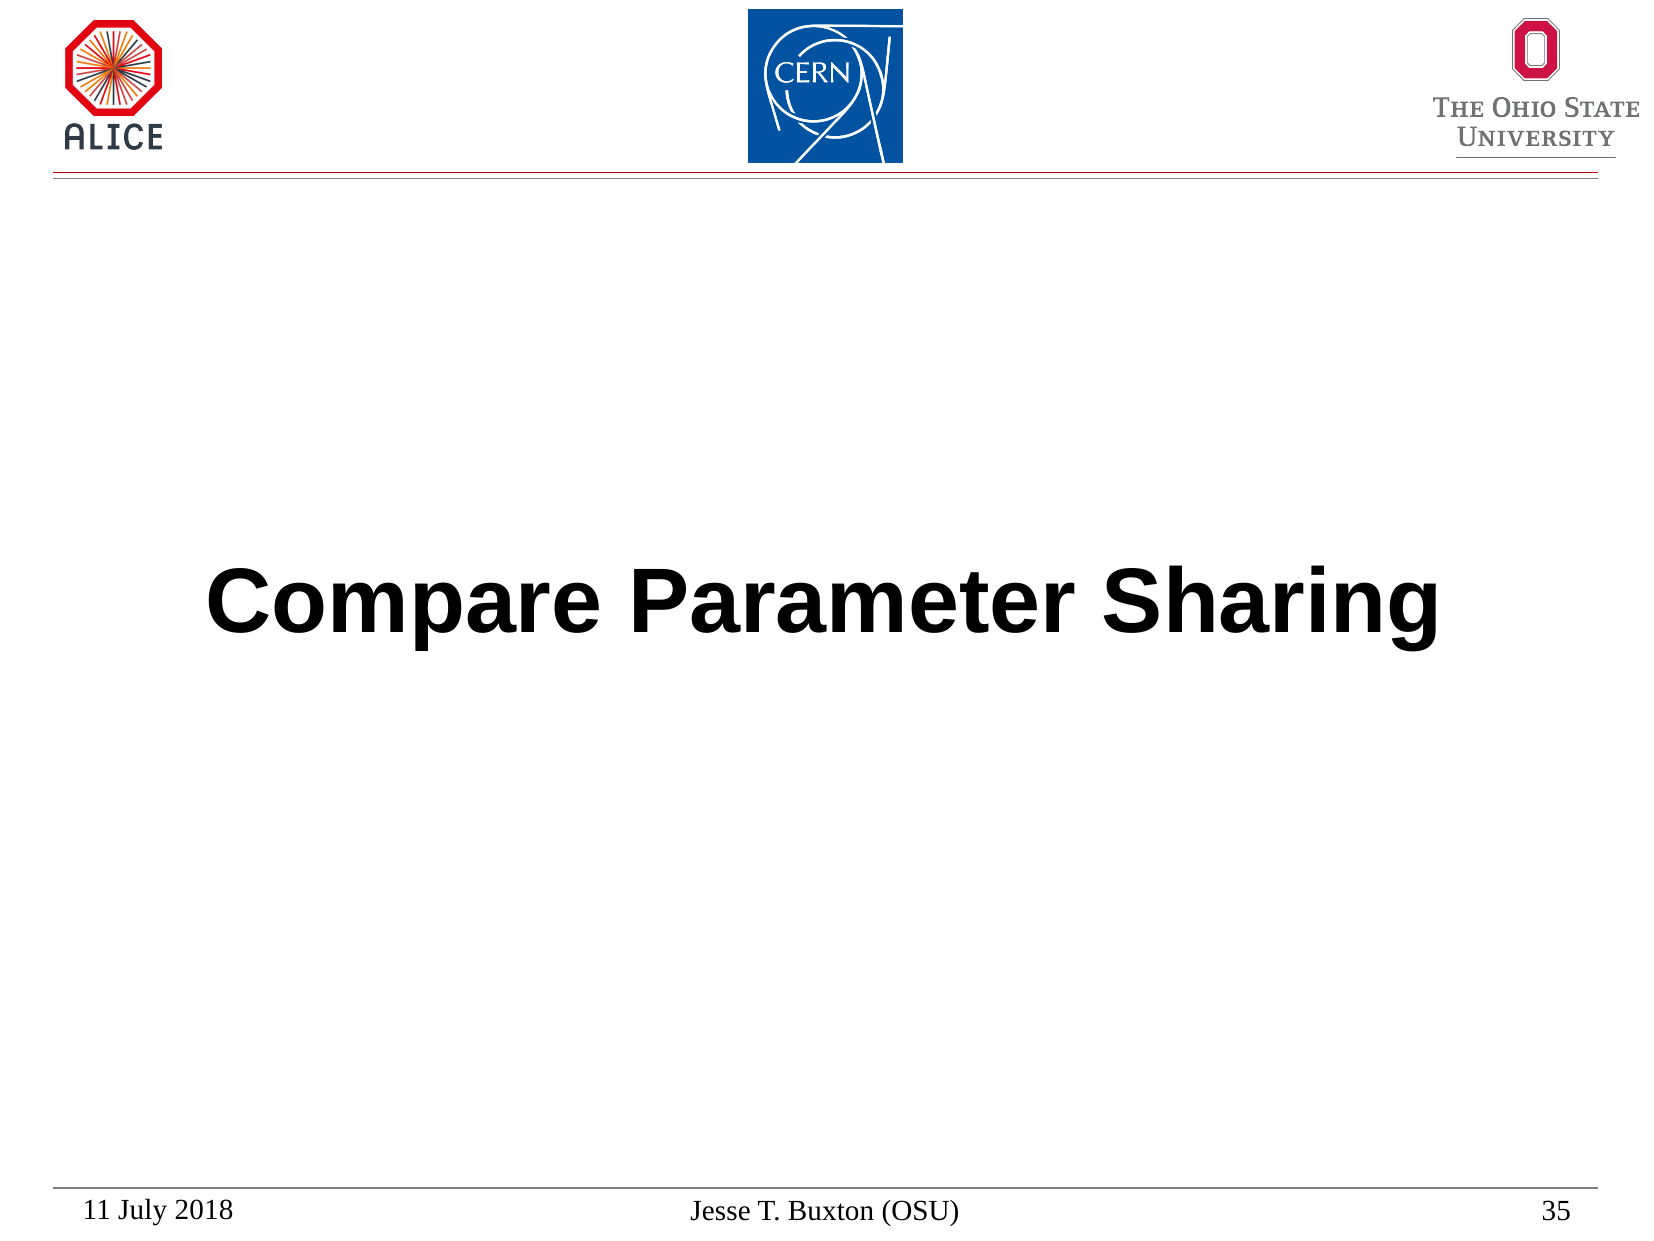

# Compare Parameter Sharing
11 July 2018
Jesse T. Buxton (OSU)
35